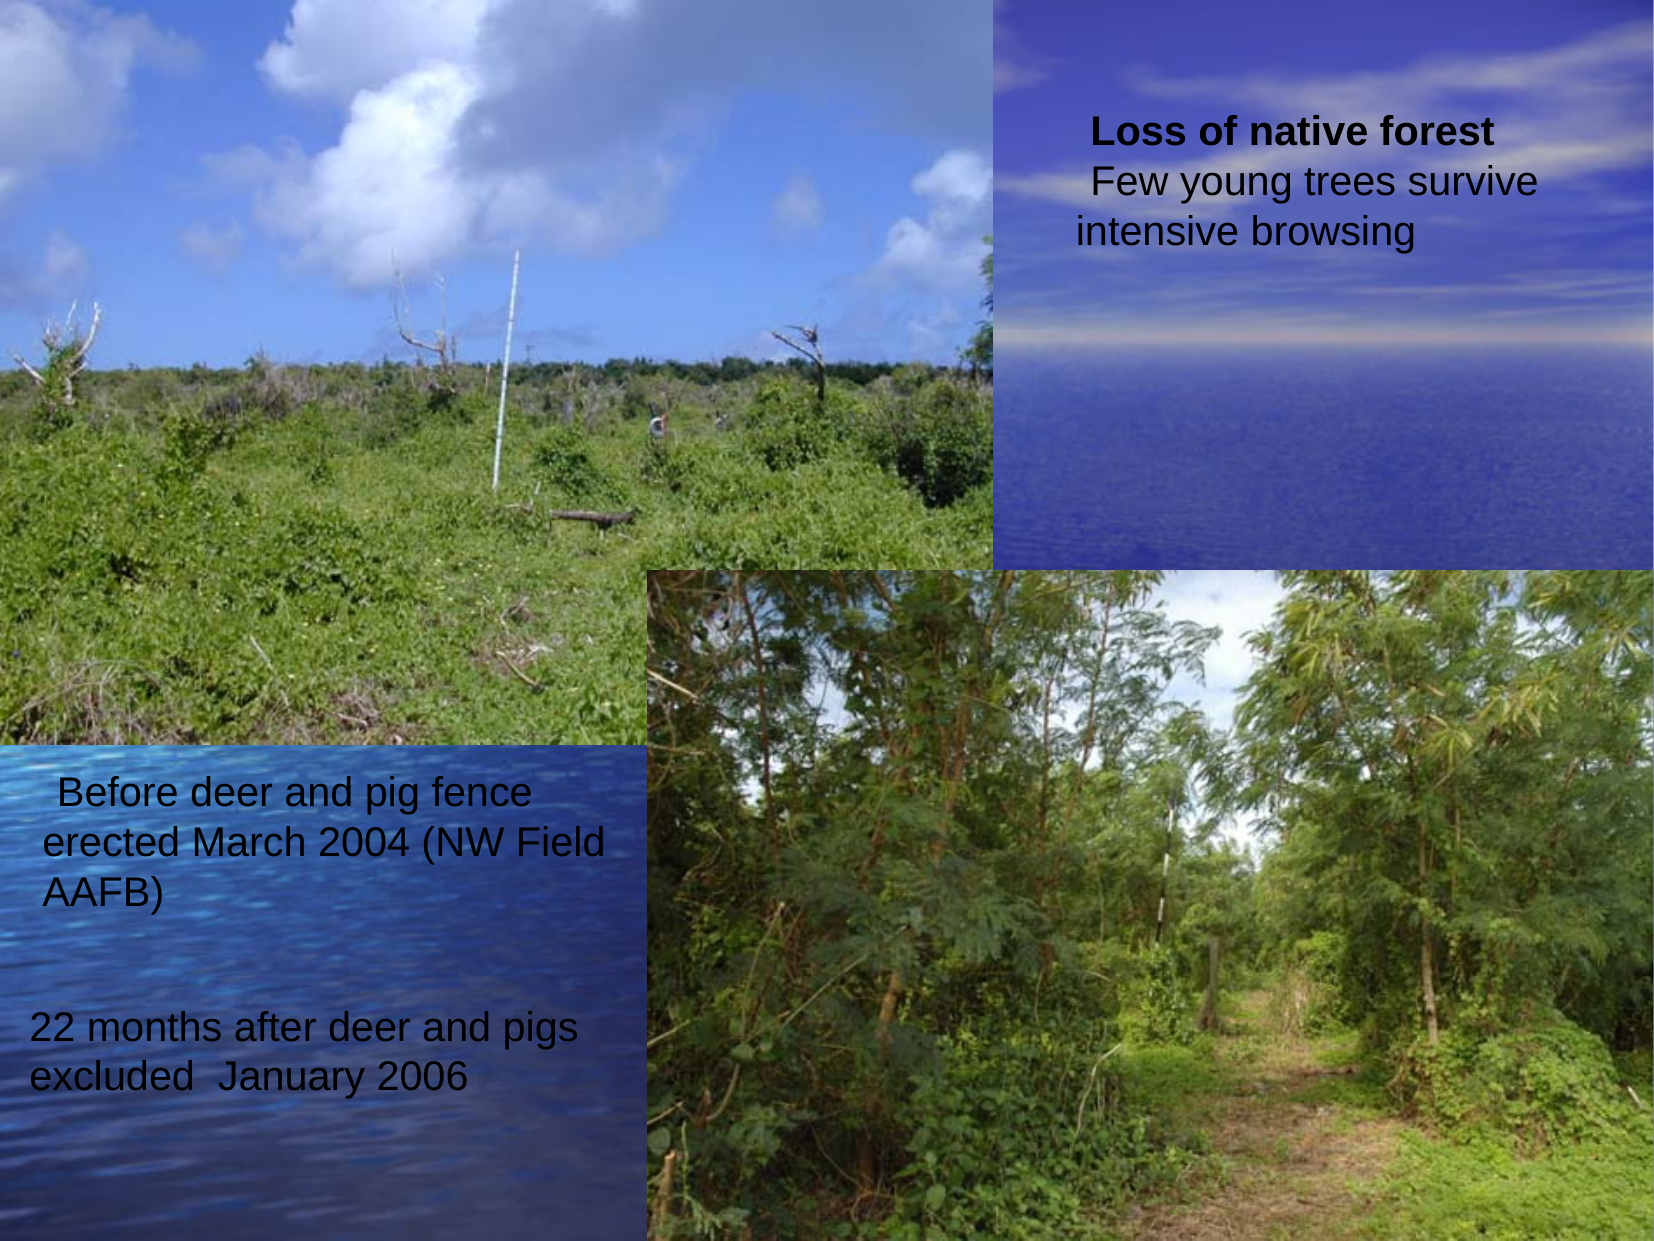

Loss of native forest
Few young trees survive intensive browsing
Before deer and pig fence erected March 2004 (NW Field AAFB)‏
22 months after deer and pigs
excluded January 2006